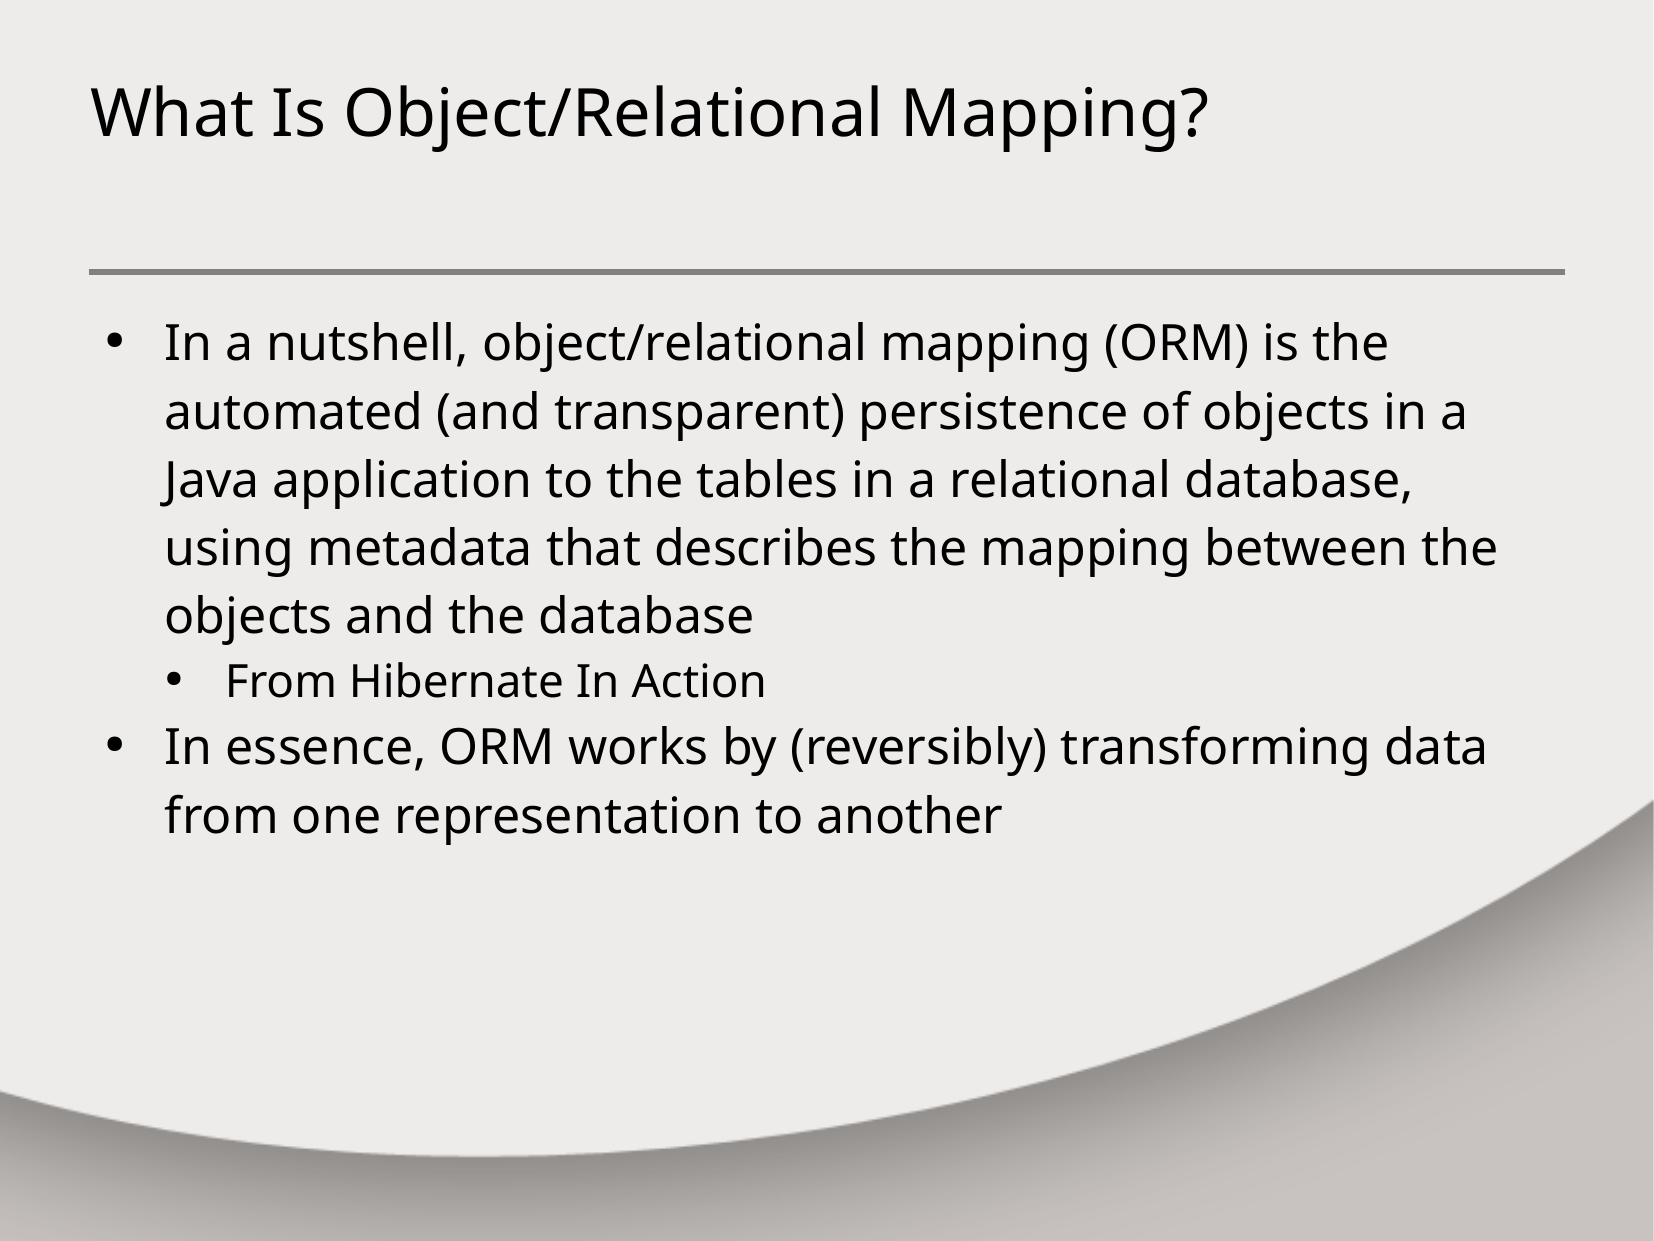

# What Is Object/Relational Mapping?
In a nutshell, object/relational mapping (ORM) is the automated (and transparent) persistence of objects in a Java application to the tables in a relational database, using metadata that describes the mapping between the objects and the database
From Hibernate In Action
In essence, ORM works by (reversibly) transforming data from one representation to another